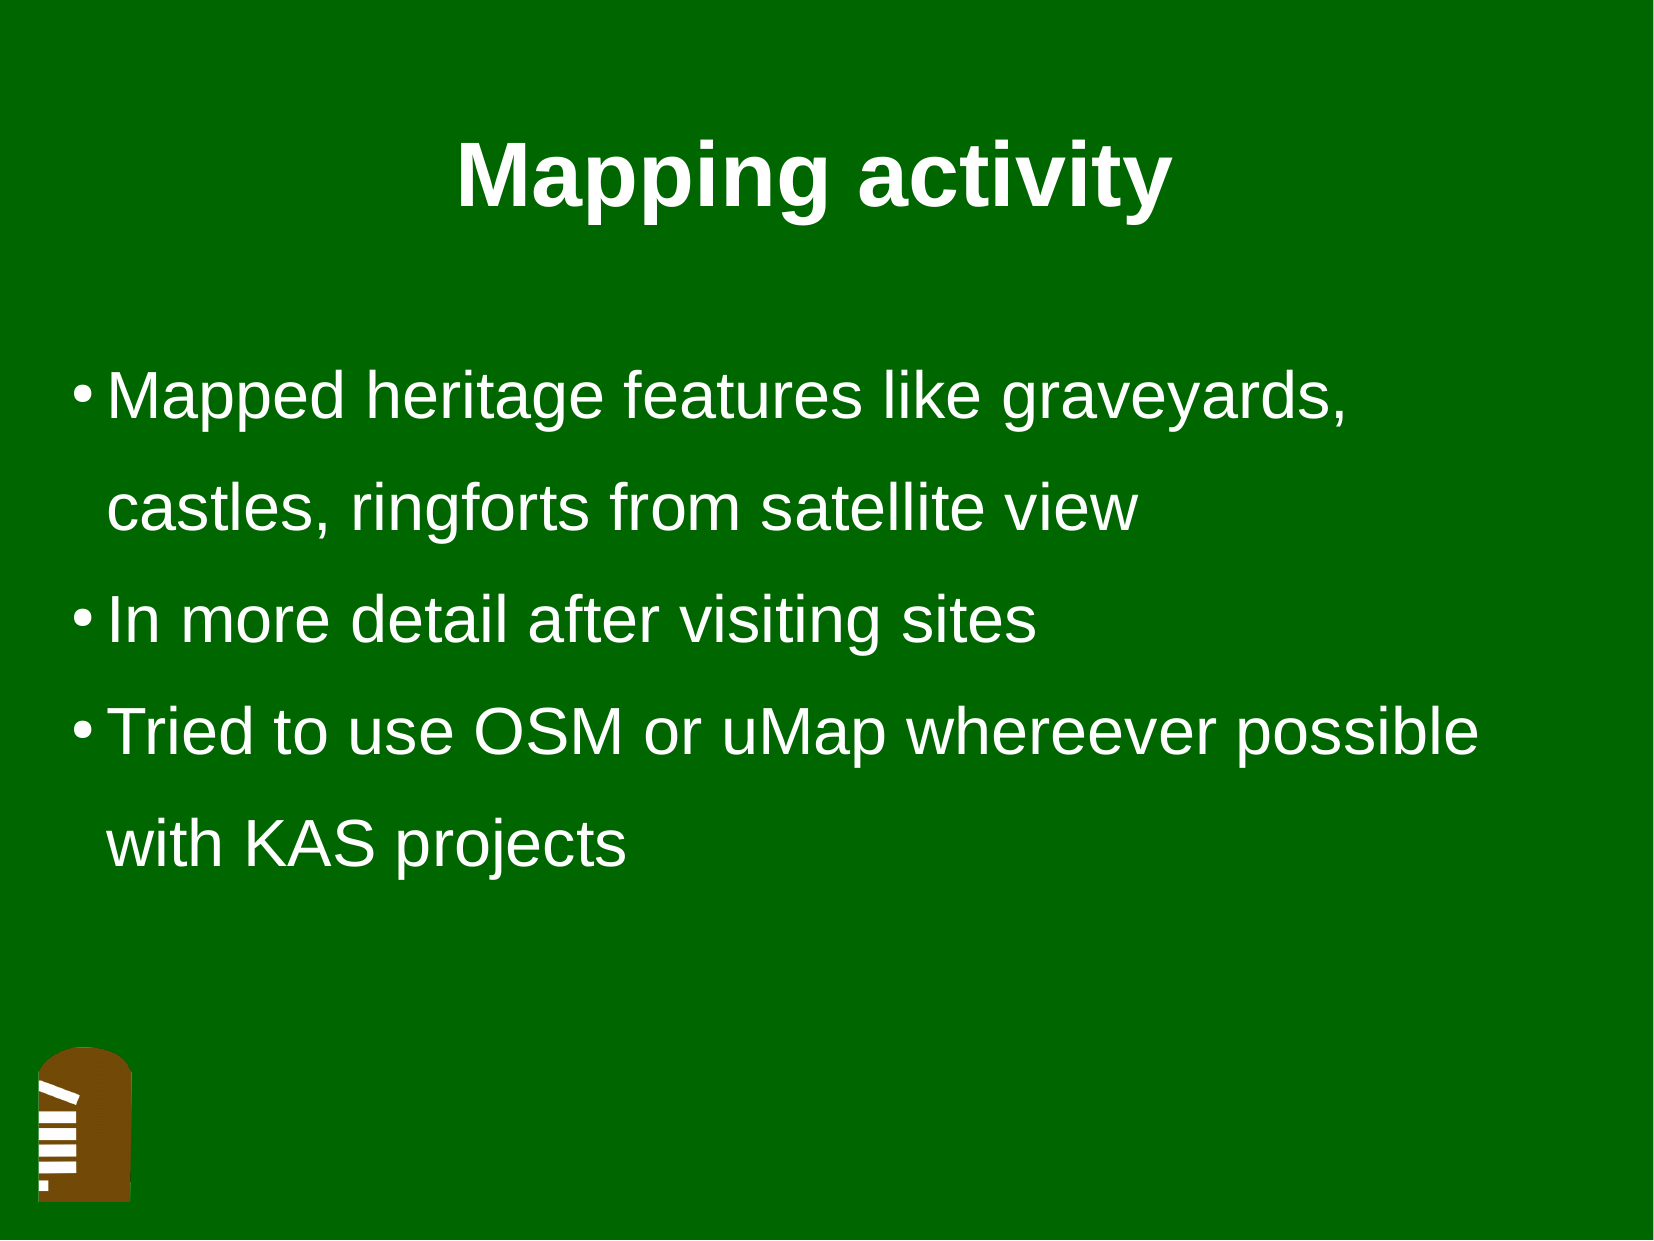

# Mapping activity
Mapped heritage features like graveyards, castles, ringforts from satellite view
In more detail after visiting sites
Tried to use OSM or uMap whereever possible with KAS projects